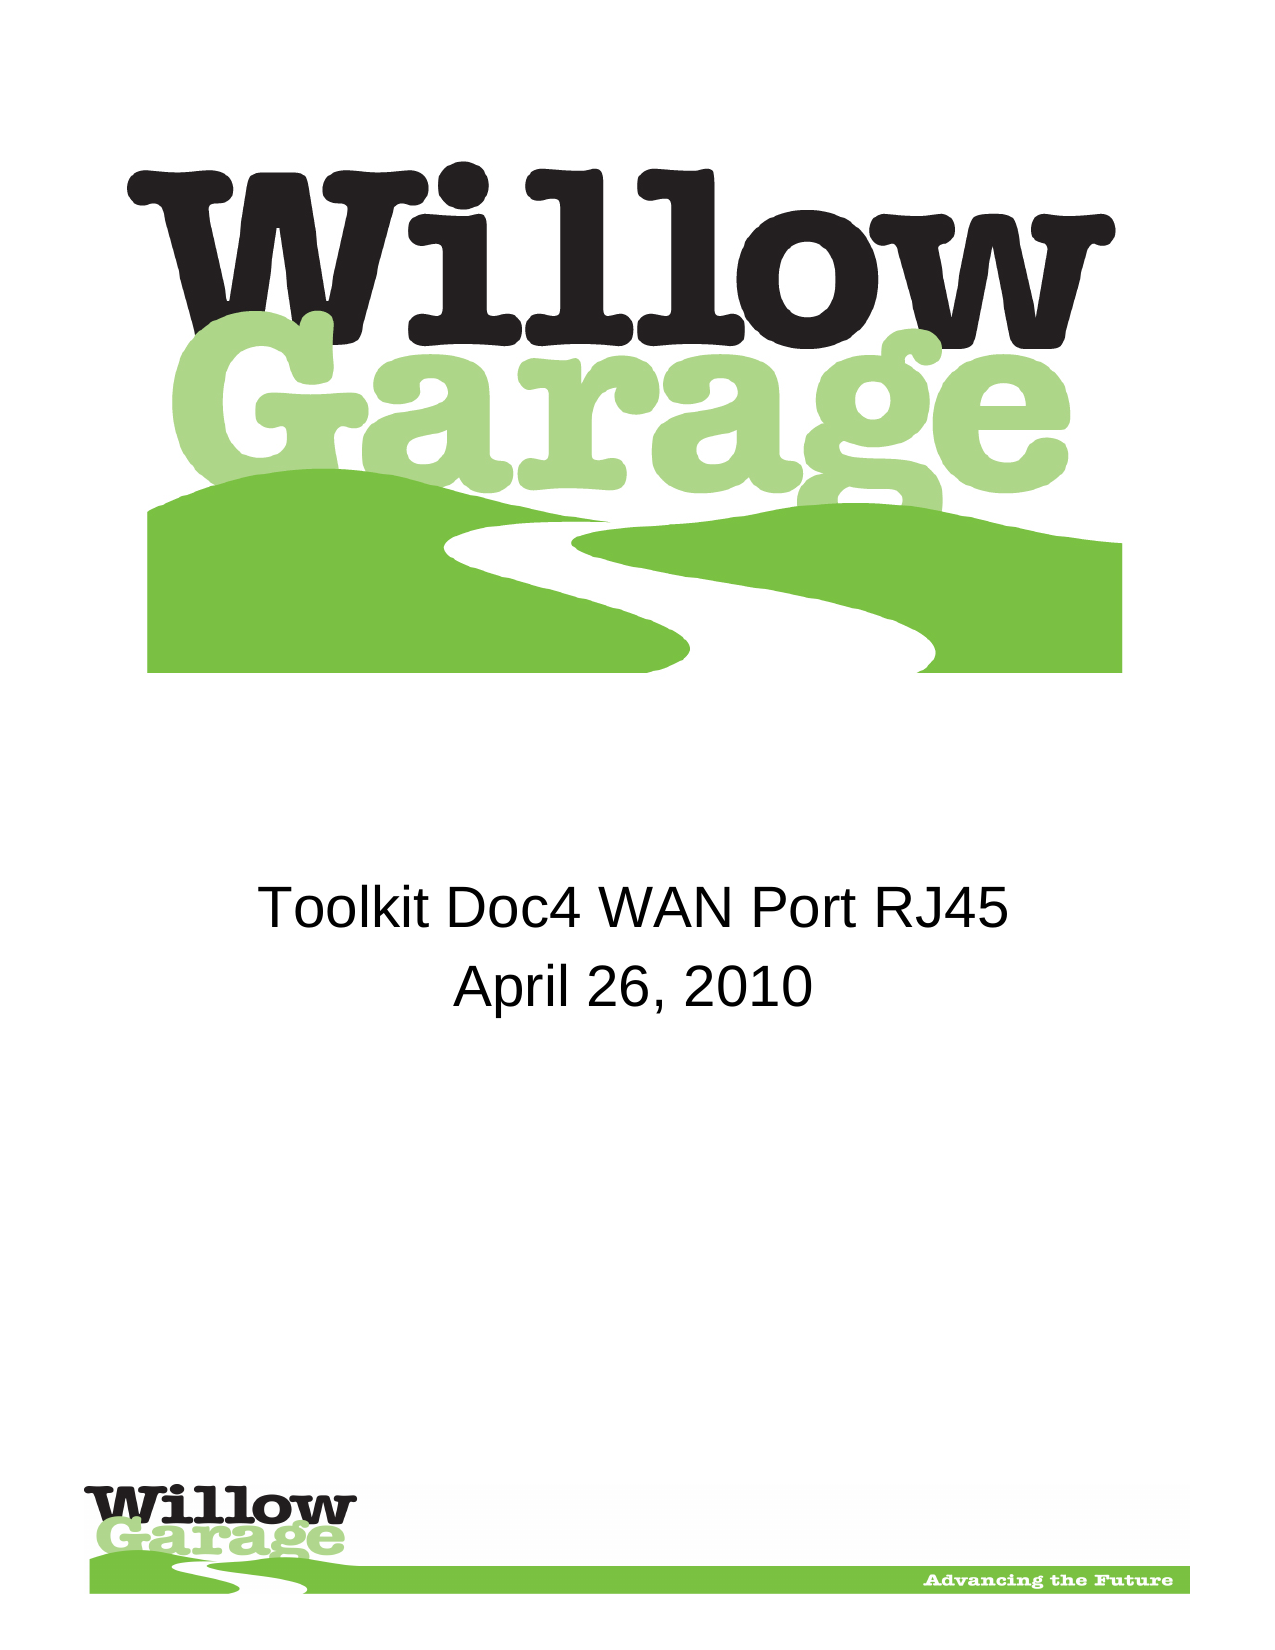

# Toolkit Doc4 WAN Port RJ45
April 26, 2010